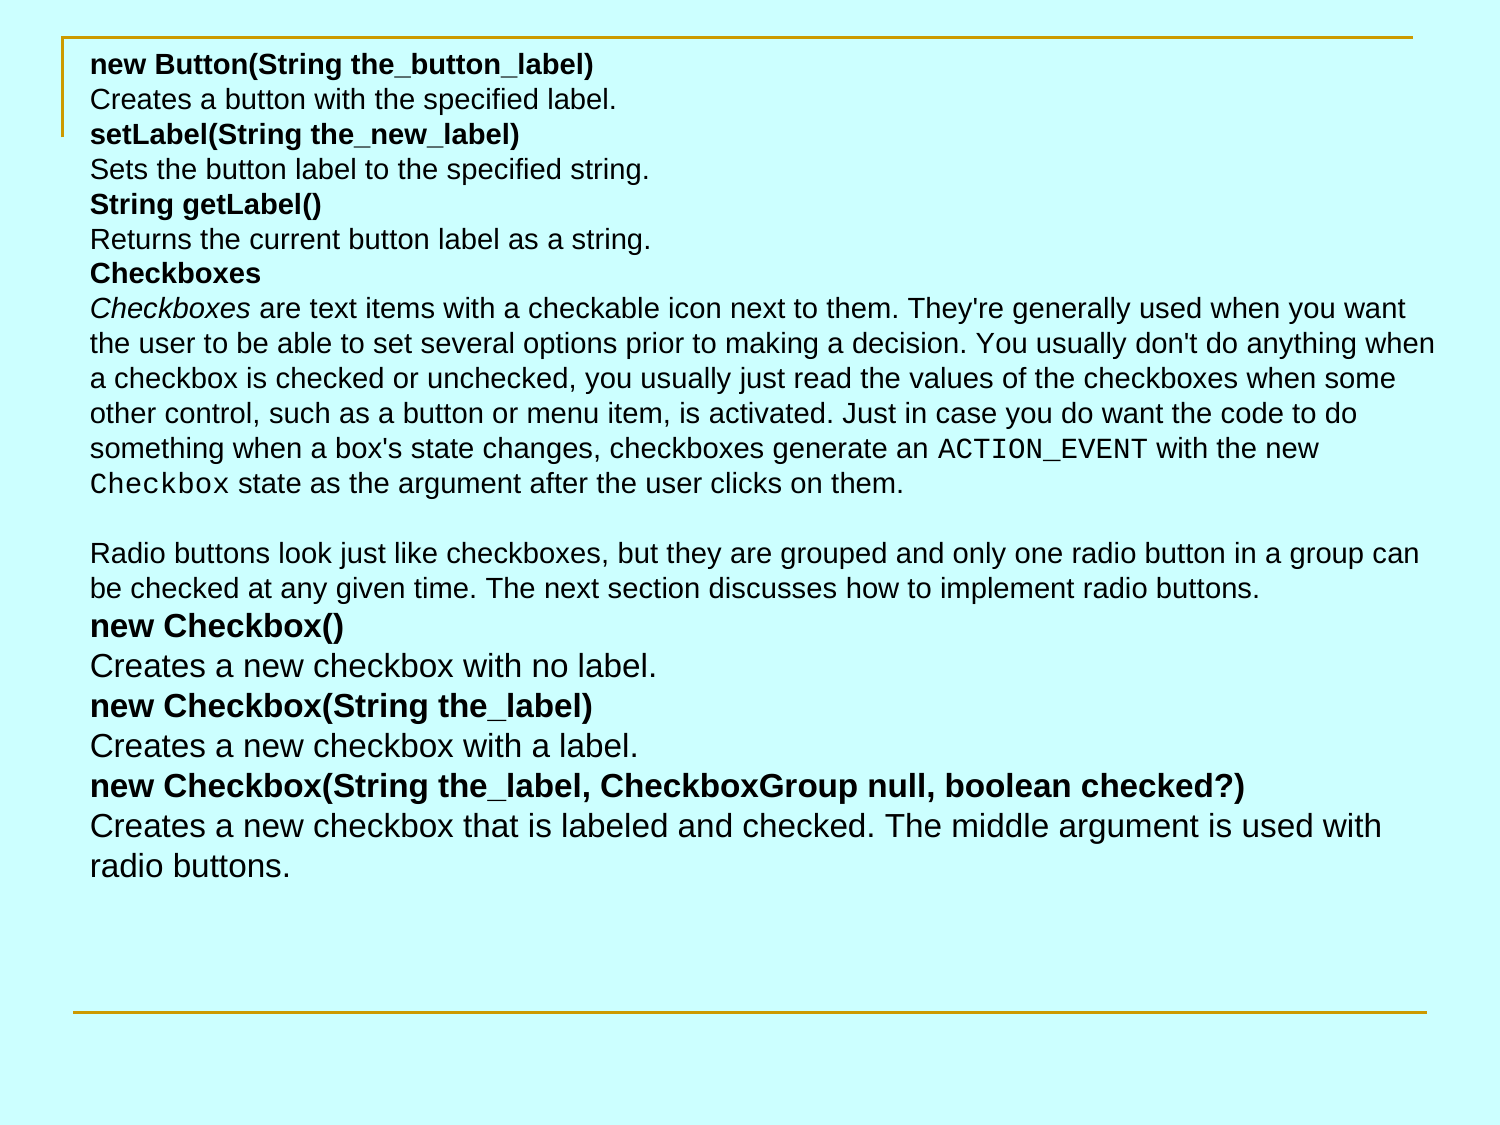

new Button(String the_button_label)
Creates a button with the specified label.
setLabel(String the_new_label)
Sets the button label to the specified string.
String getLabel()
Returns the current button label as a string.
Checkboxes
Checkboxes are text items with a checkable icon next to them. They're generally used when you want the user to be able to set several options prior to making a decision. You usually don't do anything when a checkbox is checked or unchecked, you usually just read the values of the checkboxes when some other control, such as a button or menu item, is activated. Just in case you do want the code to do something when a box's state changes, checkboxes generate an ACTION_EVENT with the new Checkbox state as the argument after the user clicks on them.
Radio buttons look just like checkboxes, but they are grouped and only one radio button in a group can be checked at any given time. The next section discusses how to implement radio buttons.
new Checkbox()
Creates a new checkbox with no label.
new Checkbox(String the_label)
Creates a new checkbox with a label.
new Checkbox(String the_label, CheckboxGroup null, boolean checked?)
Creates a new checkbox that is labeled and checked. The middle argument is used with radio buttons.